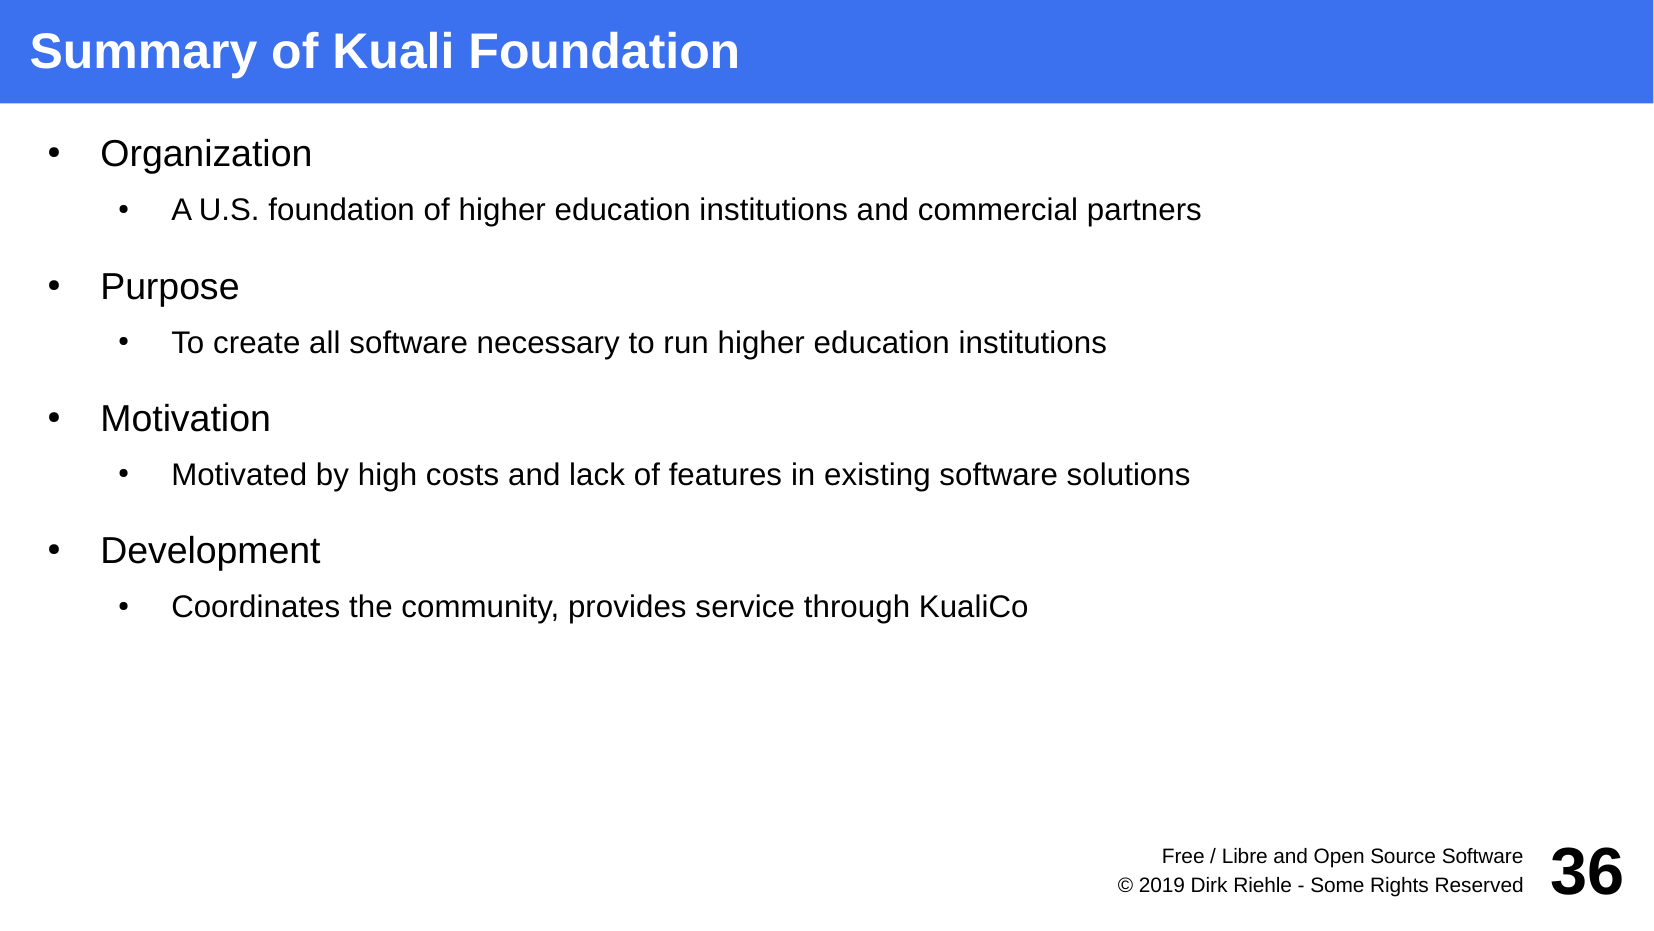

# Summary of Kuali Foundation
Organization
A U.S. foundation of higher education institutions and commercial partners
Purpose
To create all software necessary to run higher education institutions
Motivation
Motivated by high costs and lack of features in existing software solutions
Development
Coordinates the community, provides service through KualiCo
Free / Libre and Open Source Software
36
© 2019 Dirk Riehle - Some Rights Reserved